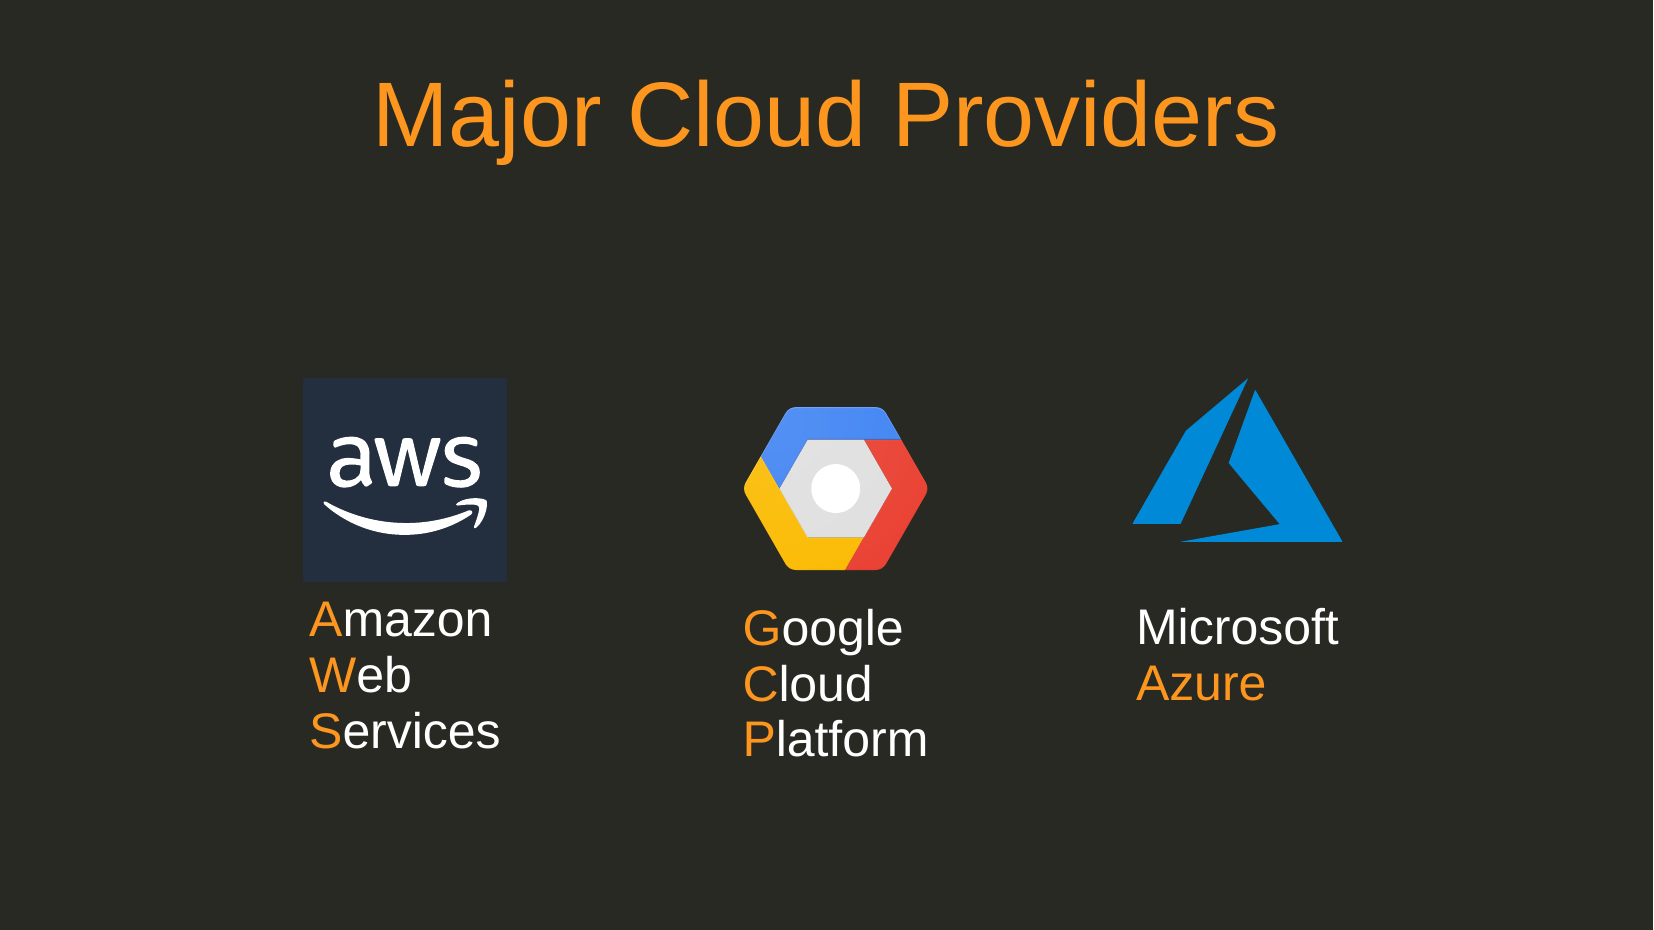

# Major Cloud Providers
Amazon
Web
Services
Microsoft
Azure
Google
Cloud
Platform